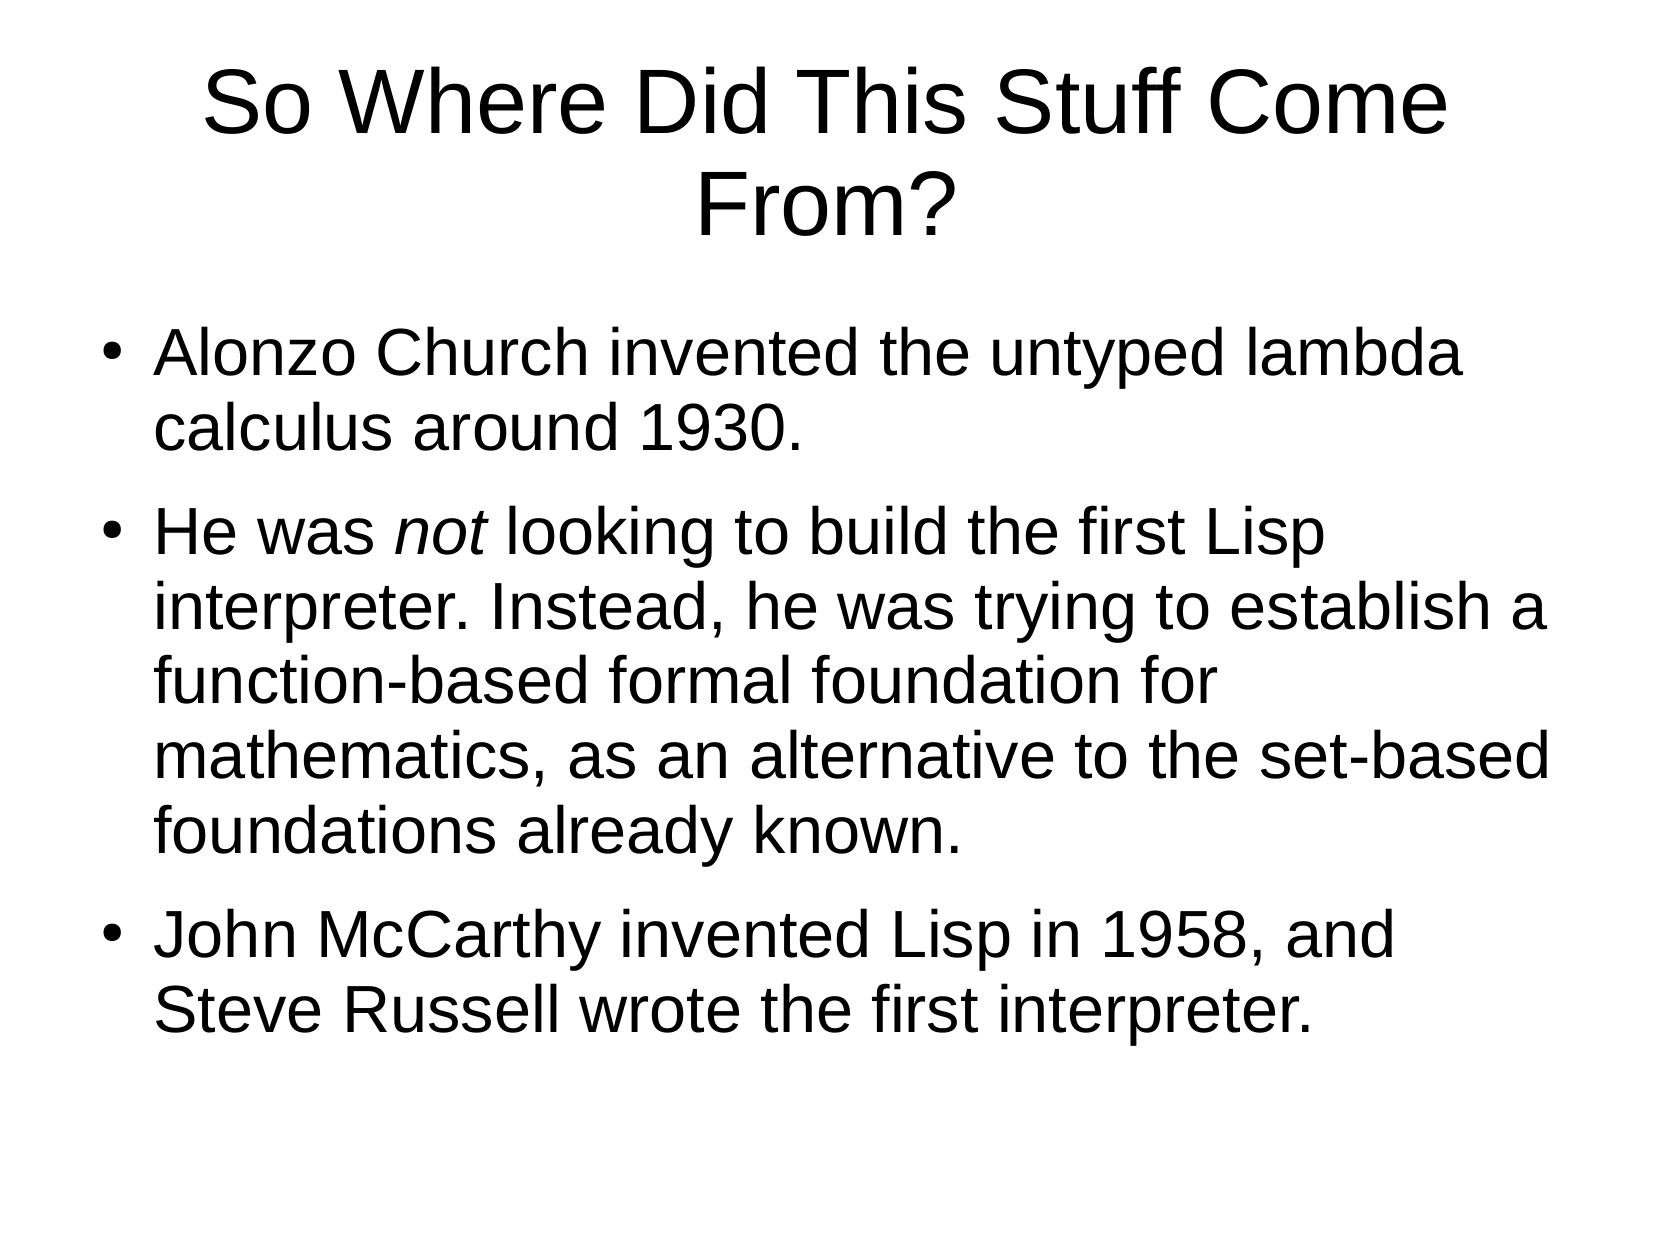

# So Where Did This Stuff Come From?
Alonzo Church invented the untyped lambda calculus around 1930.
He was not looking to build the first Lisp interpreter. Instead, he was trying to establish a function-based formal foundation for mathematics, as an alternative to the set-based foundations already known.
John McCarthy invented Lisp in 1958, and Steve Russell wrote the first interpreter.